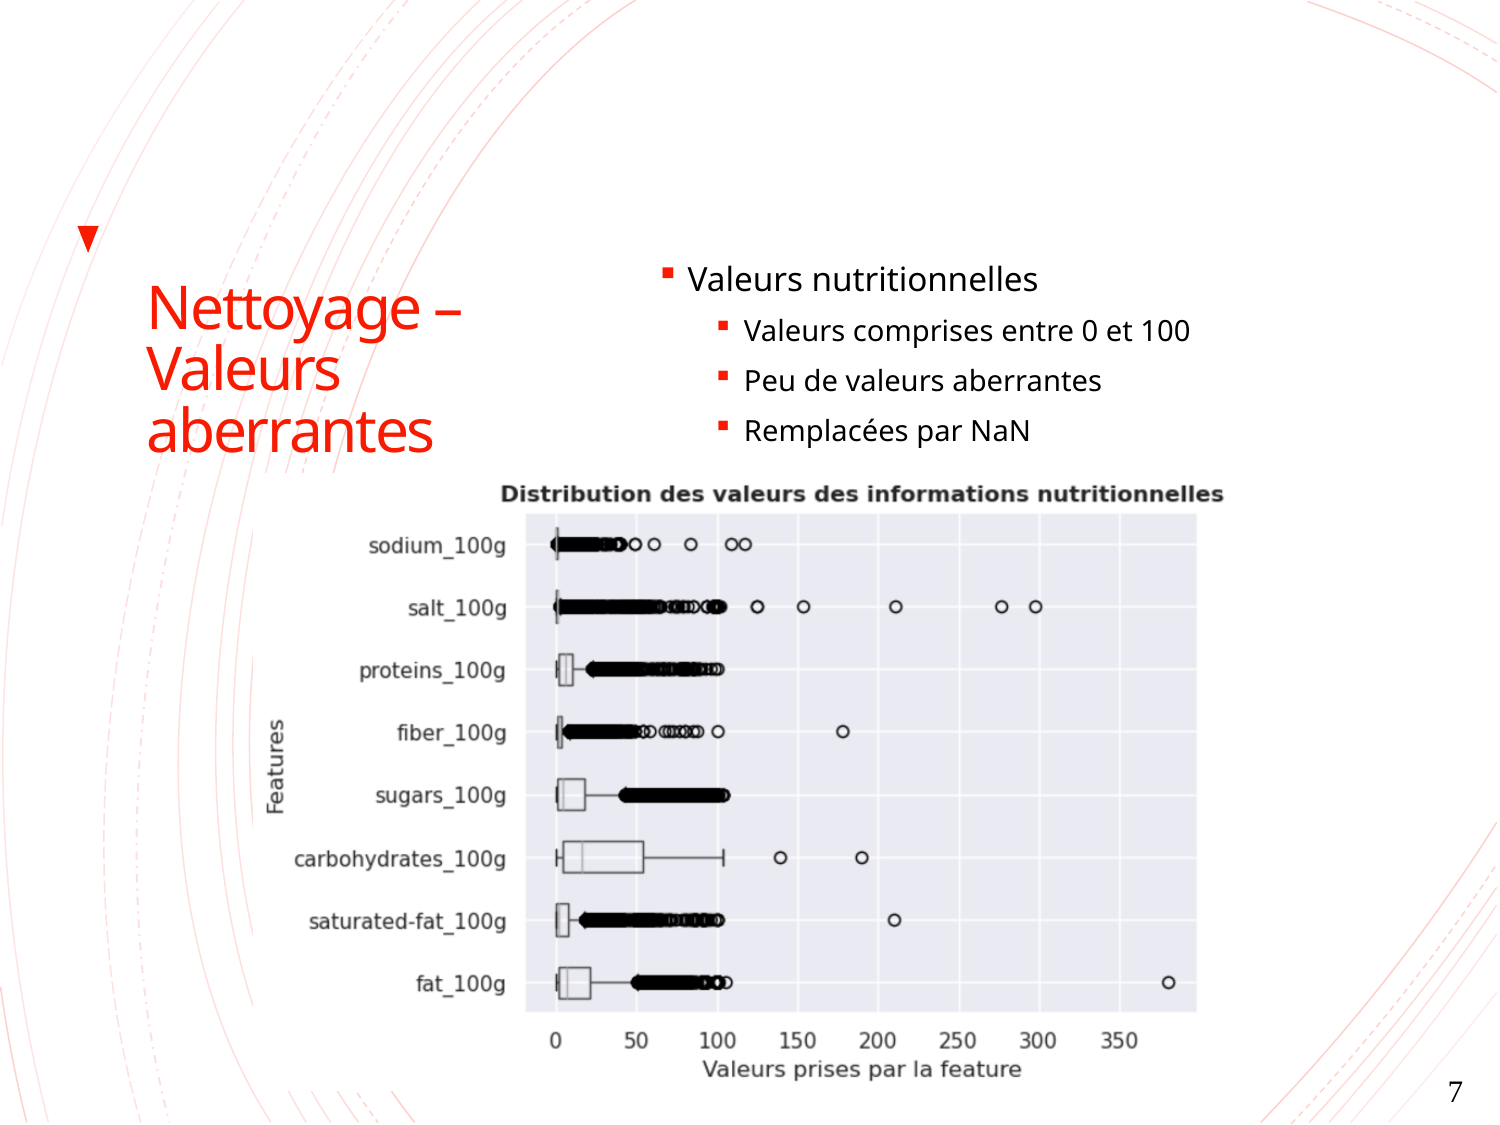

# Nettoyage – Valeurs aberrantes
Valeurs nutritionnelles
Valeurs comprises entre 0 et 100
Peu de valeurs aberrantes
Remplacées par NaN